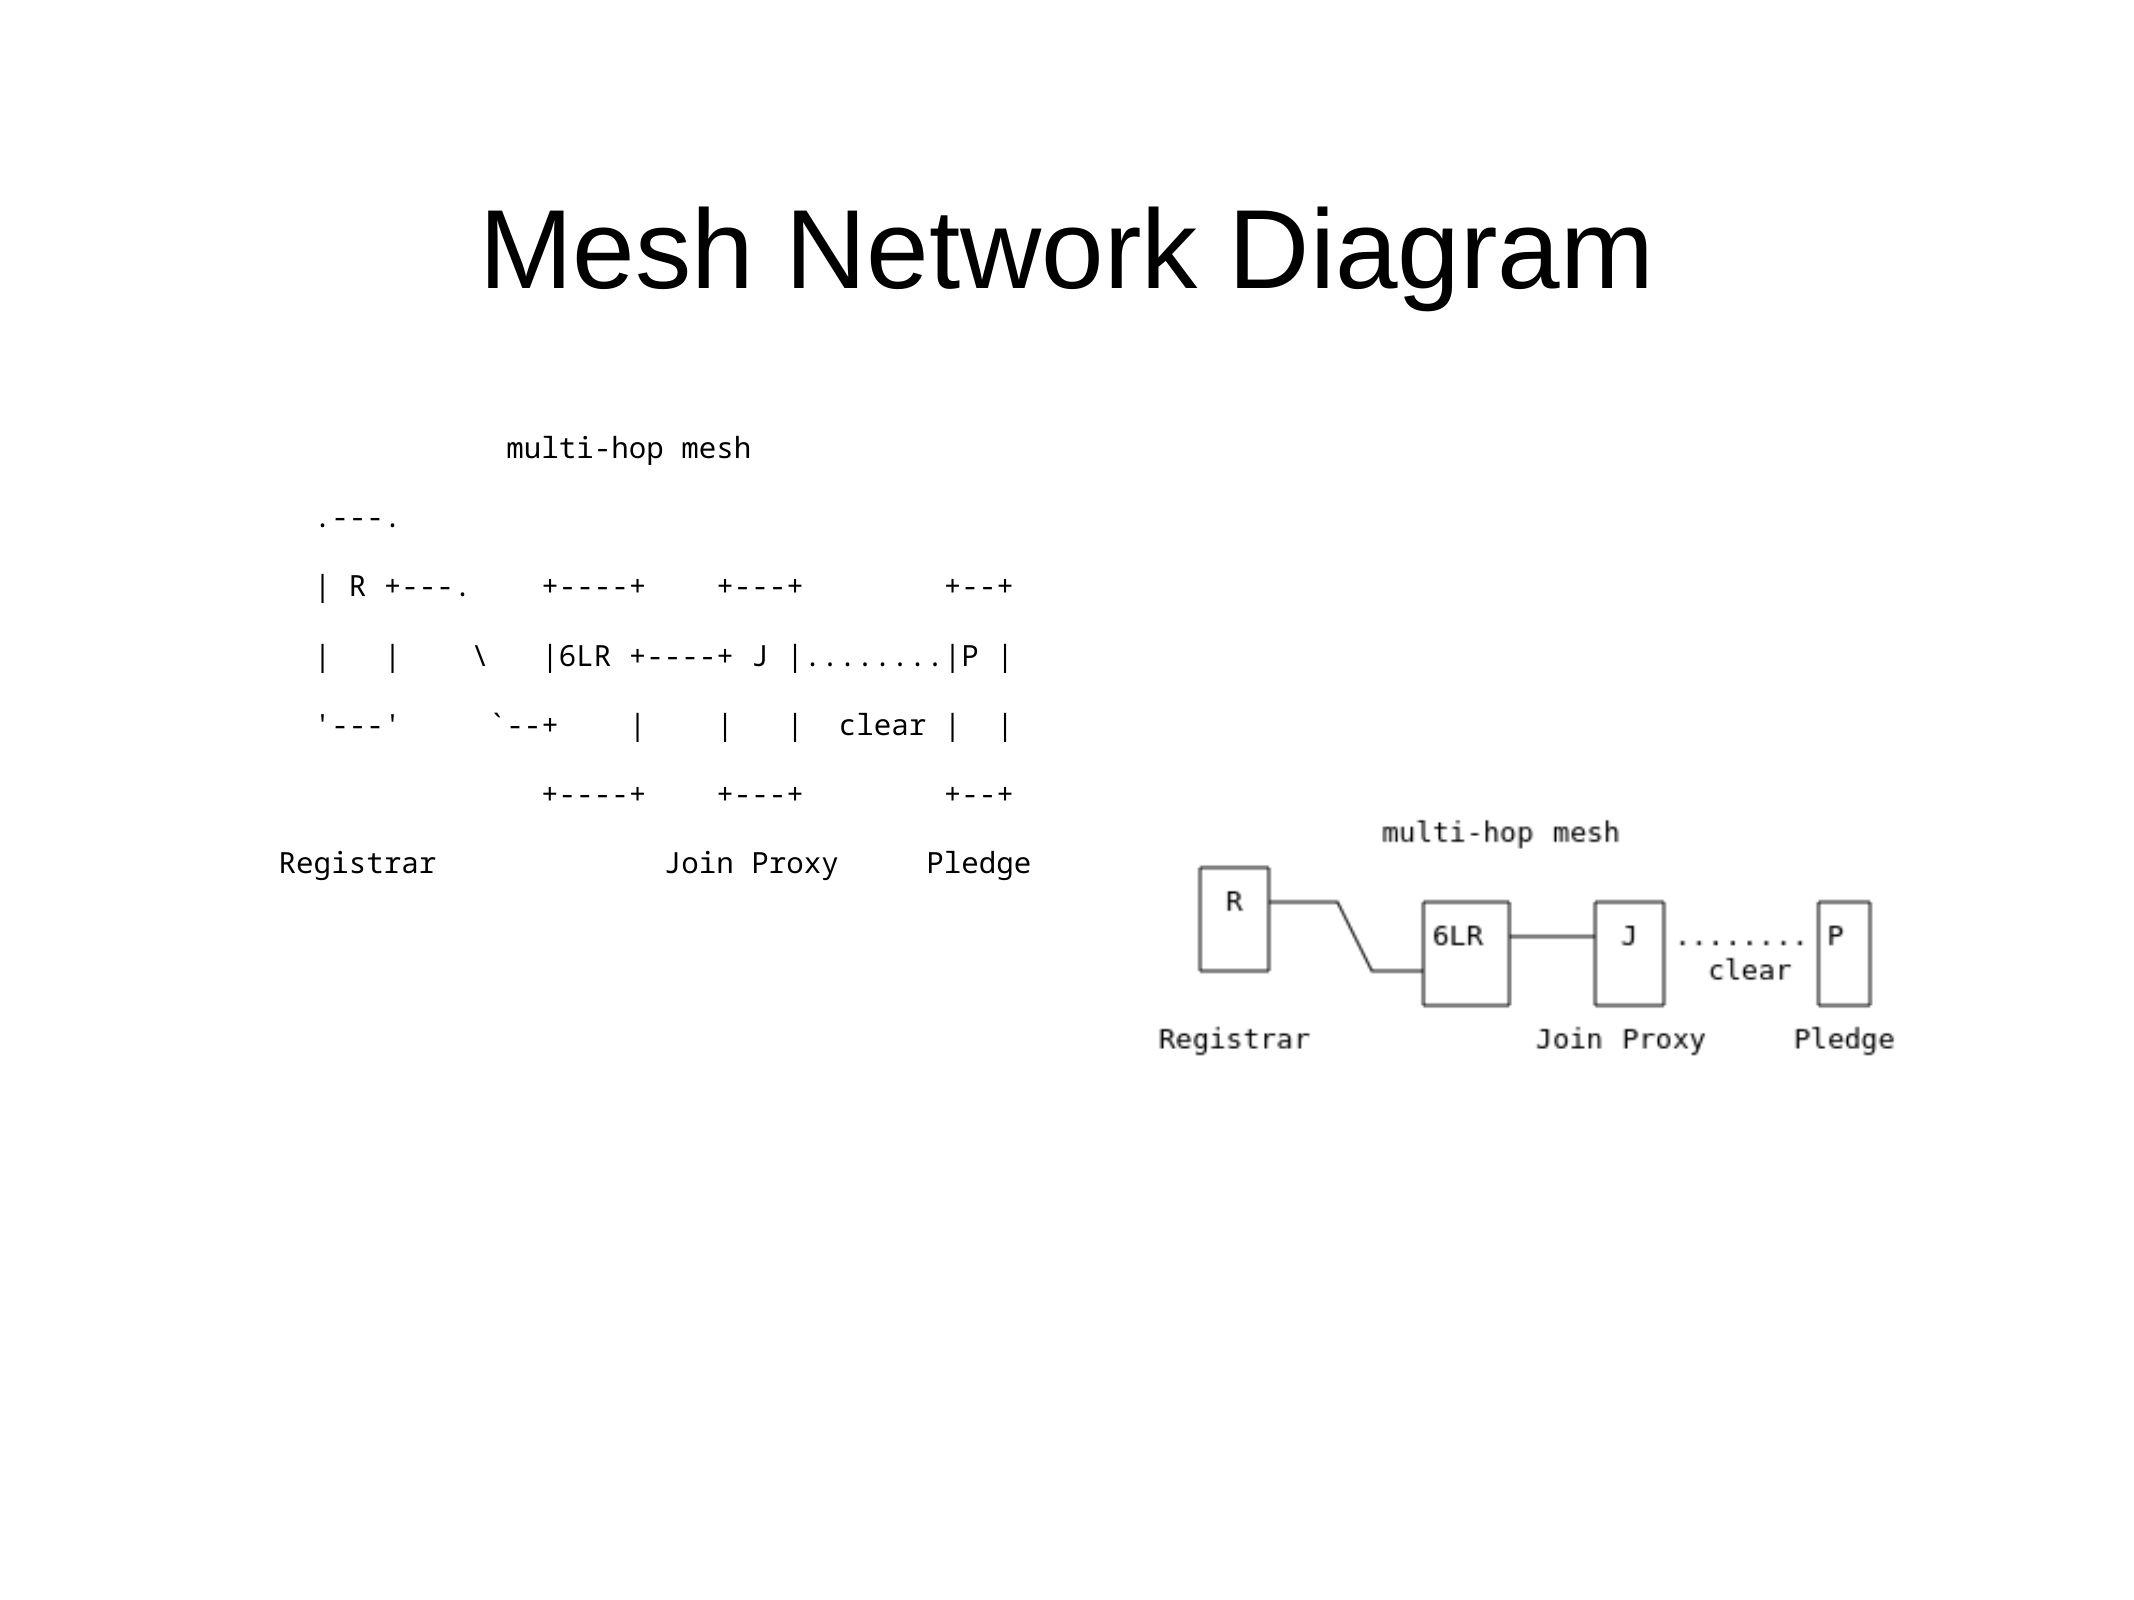

# Mesh Network Diagram
 multi-hop mesh
 .---.
 | R +---. +----+ +---+ +--+
 | | \ |6LR +----+ J |........|P |
 '---' `--+ | | | clear | |
 +----+ +---+ +--+
 Registrar Join Proxy Pledge